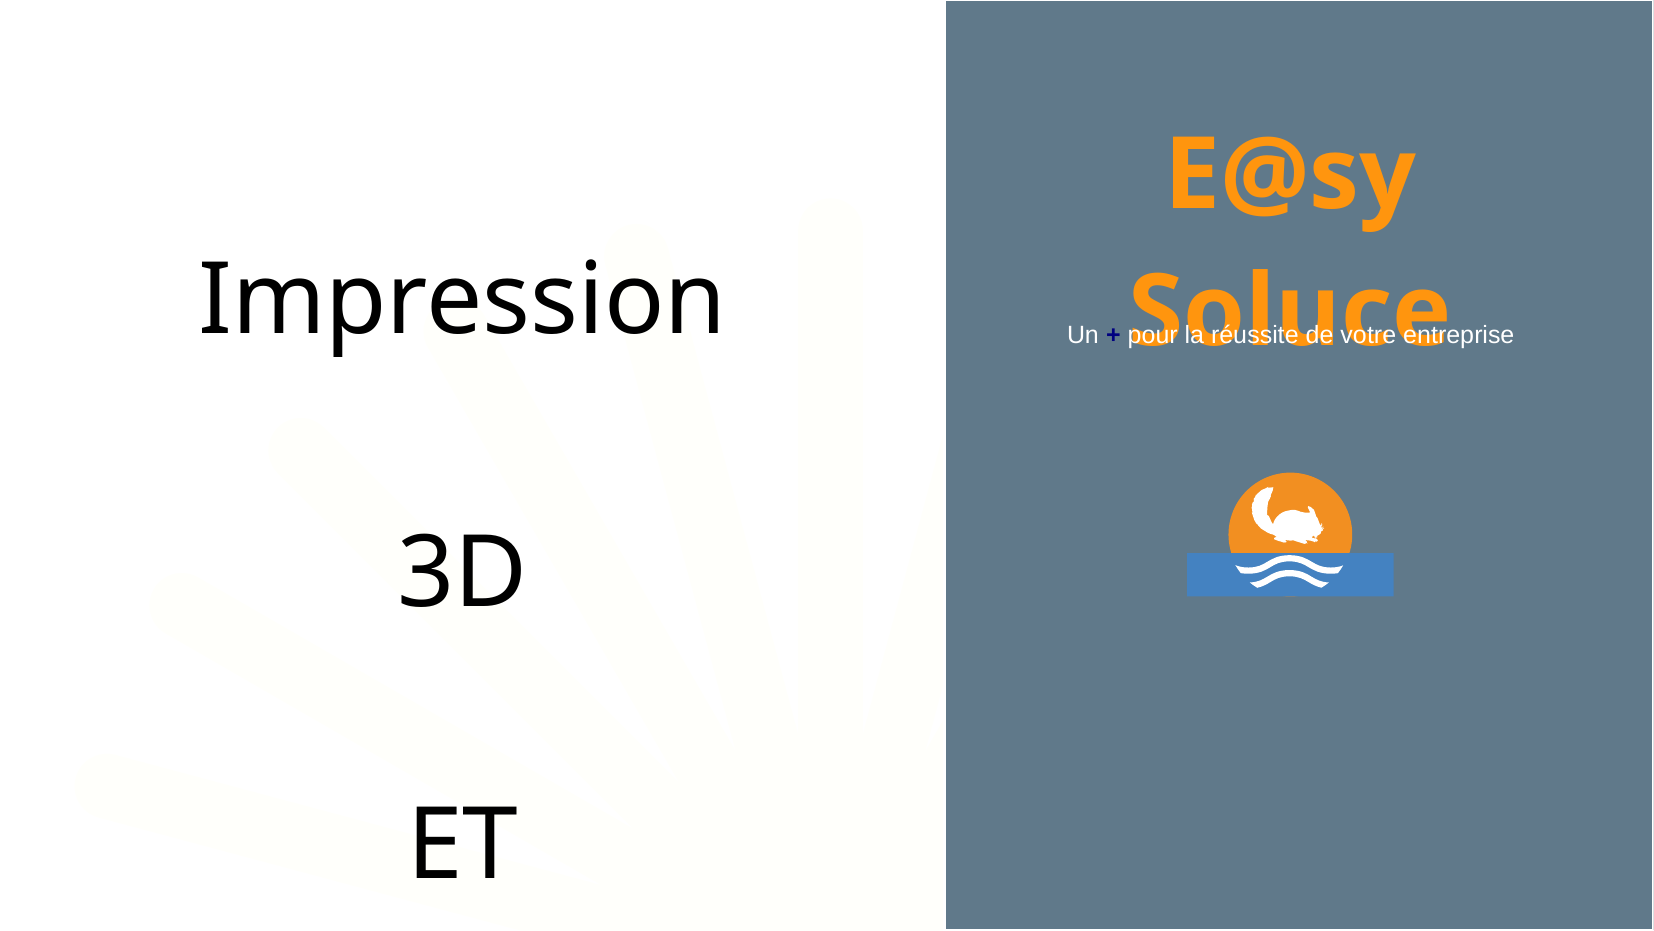

Impression 3D
 ET
DEVELOPPEUR
# E@sy Soluce
Un + pour la réussite de votre entreprise